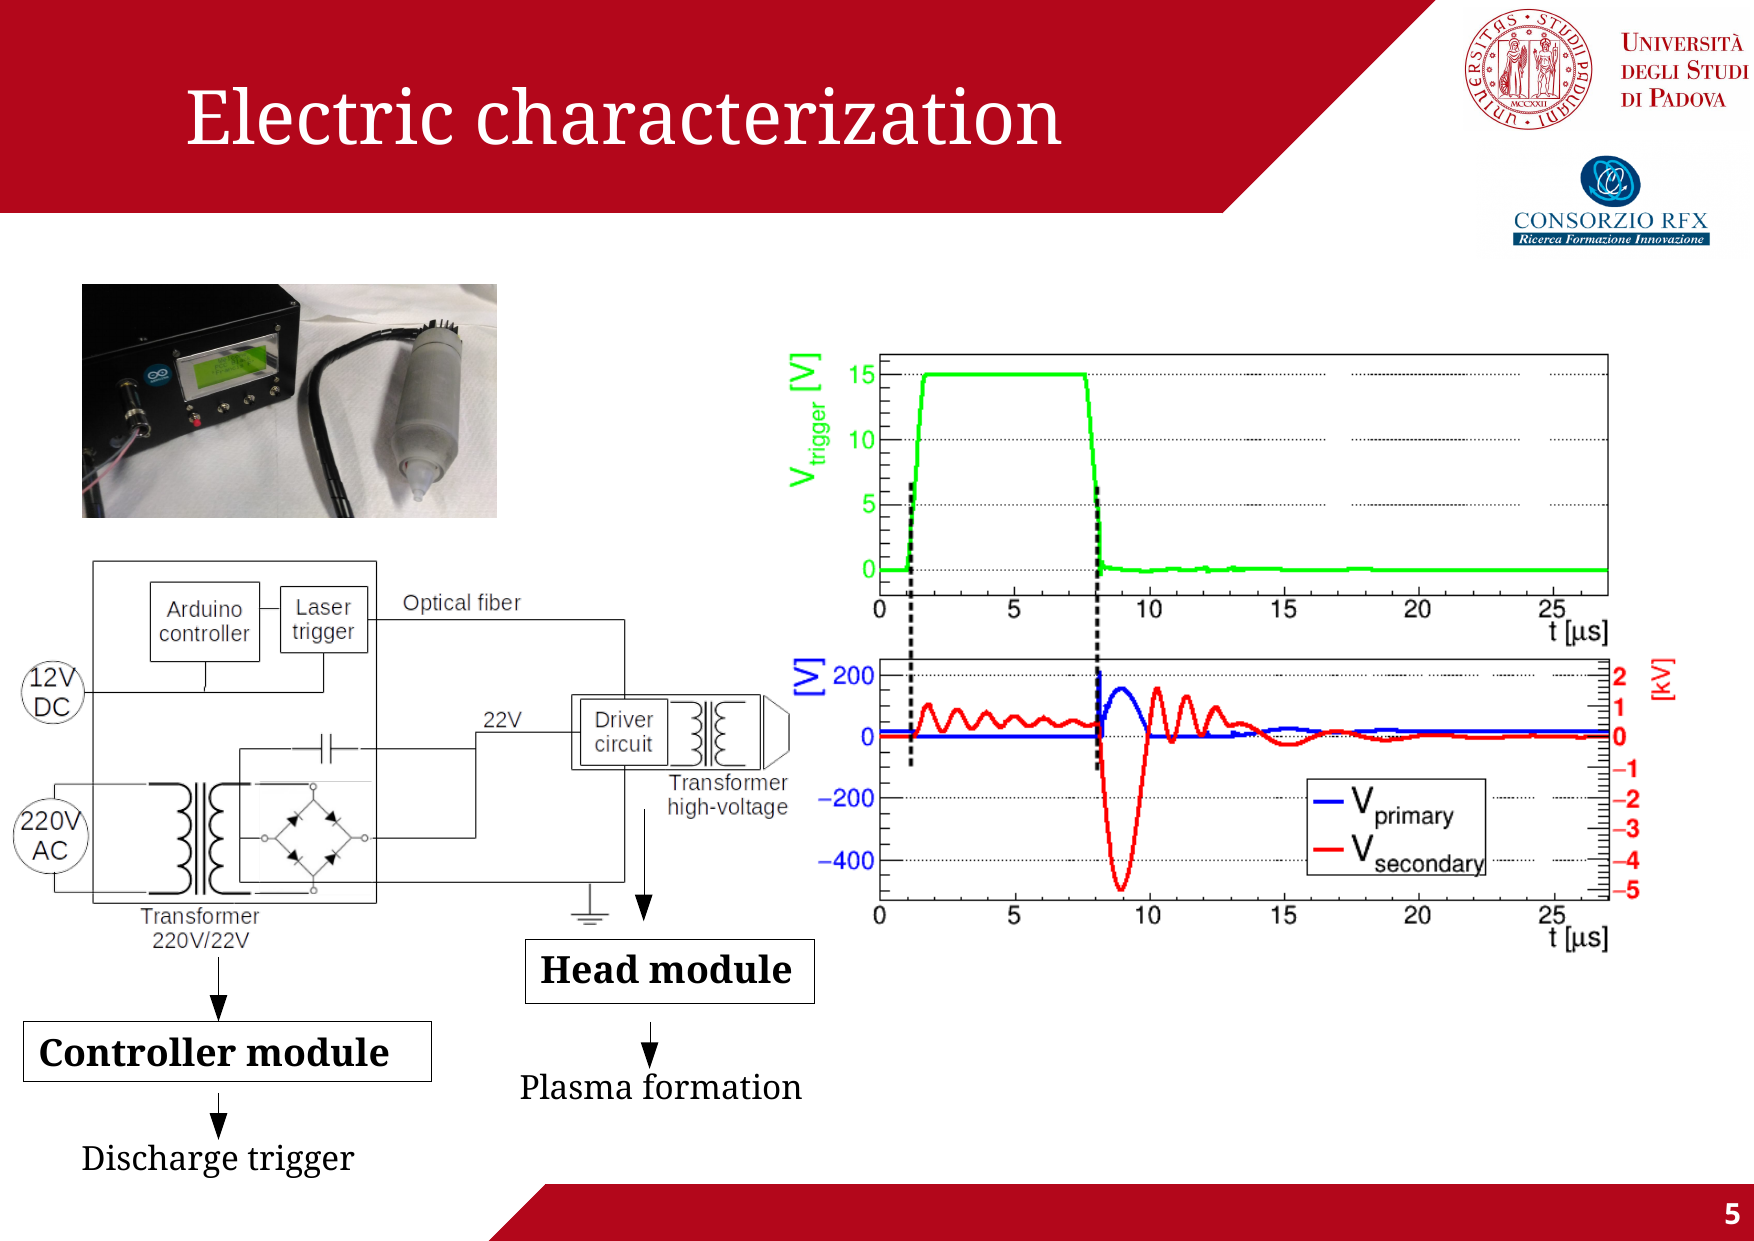

# Electric characterization
Head module
Controller module
Plasma formation
Discharge trigger
5